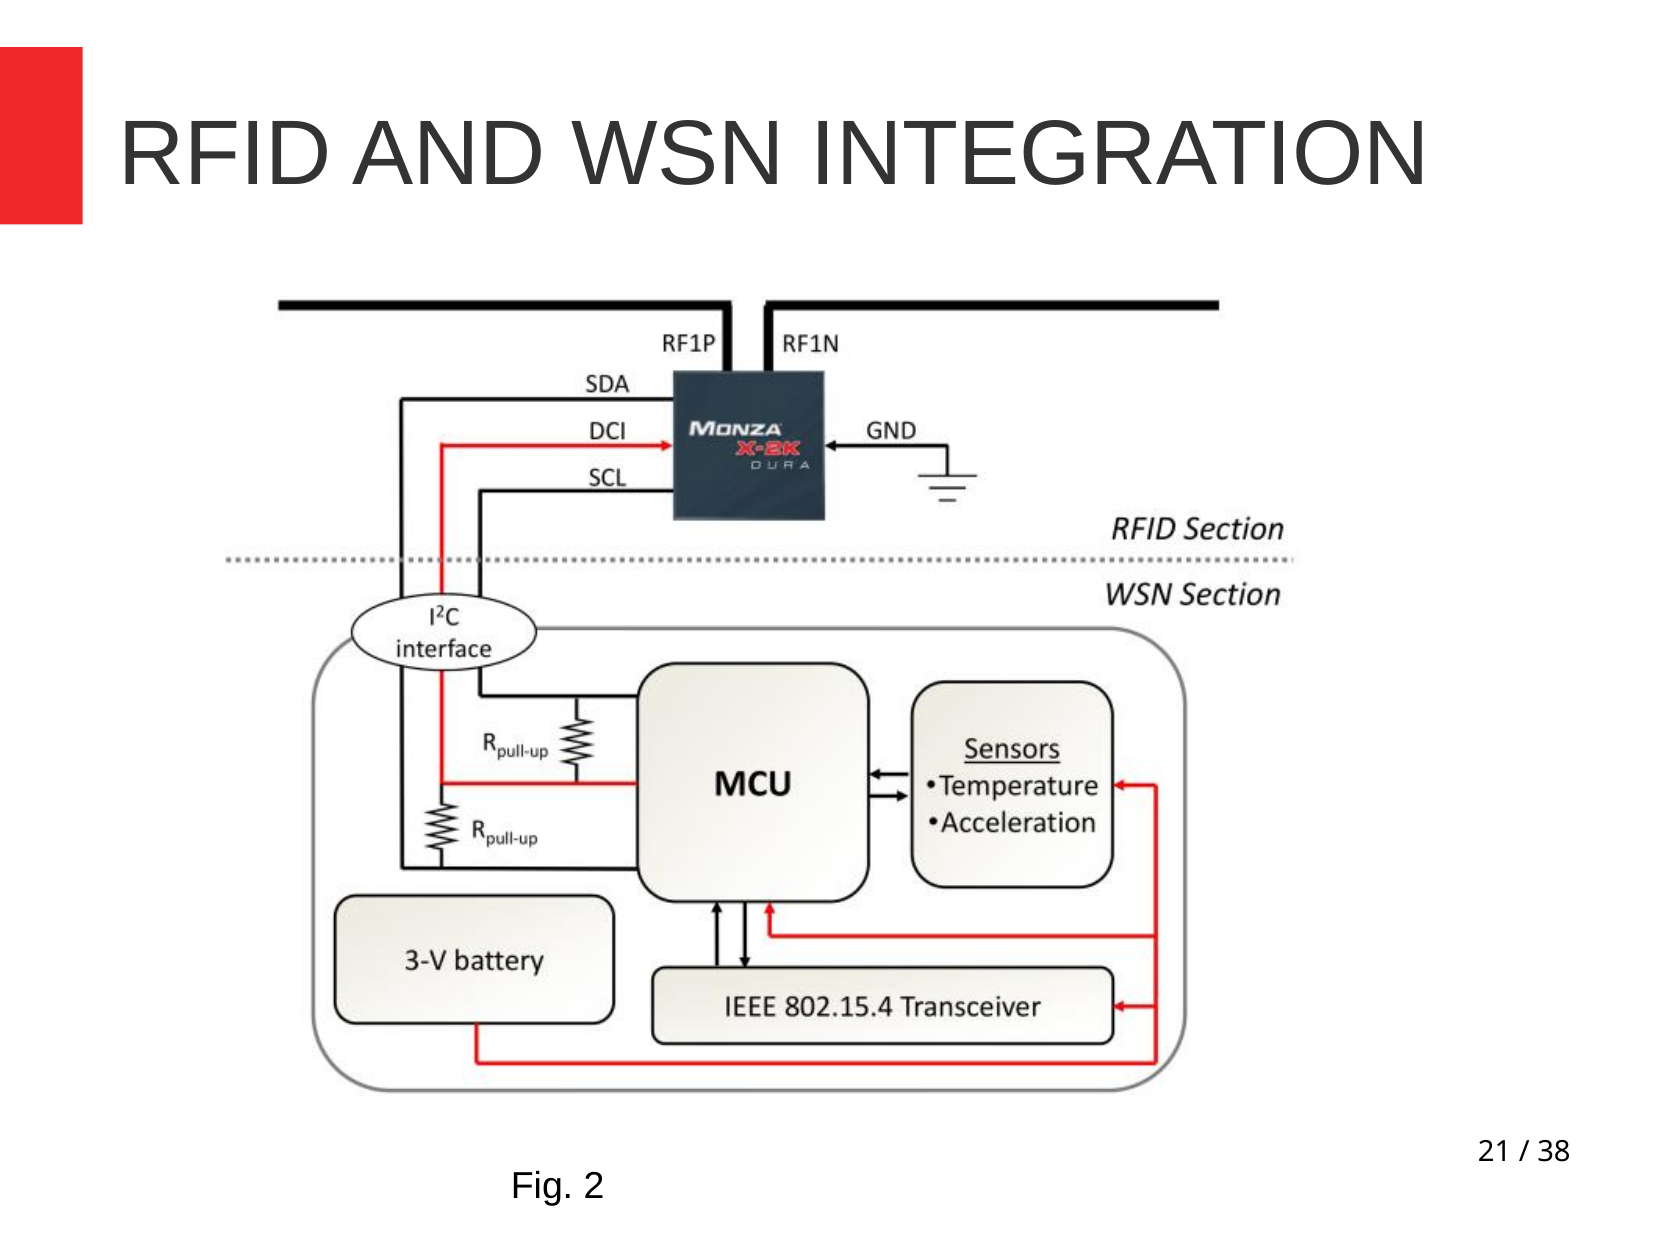

# RFID AND WSN INTEGRATION
21
Fig. 2